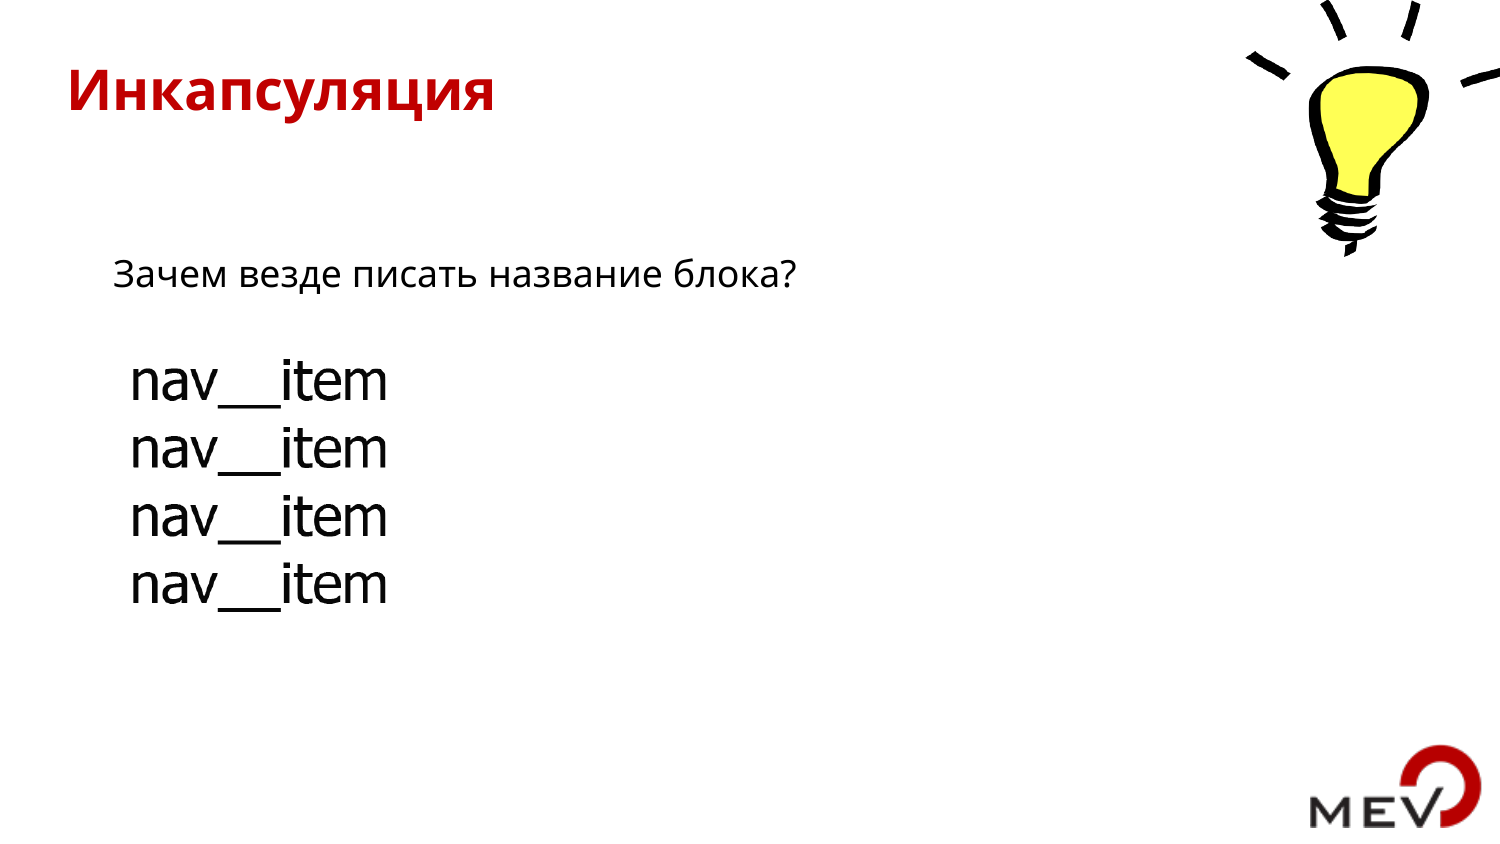

# Инкапсуляция
Зачем везде писать название блока?